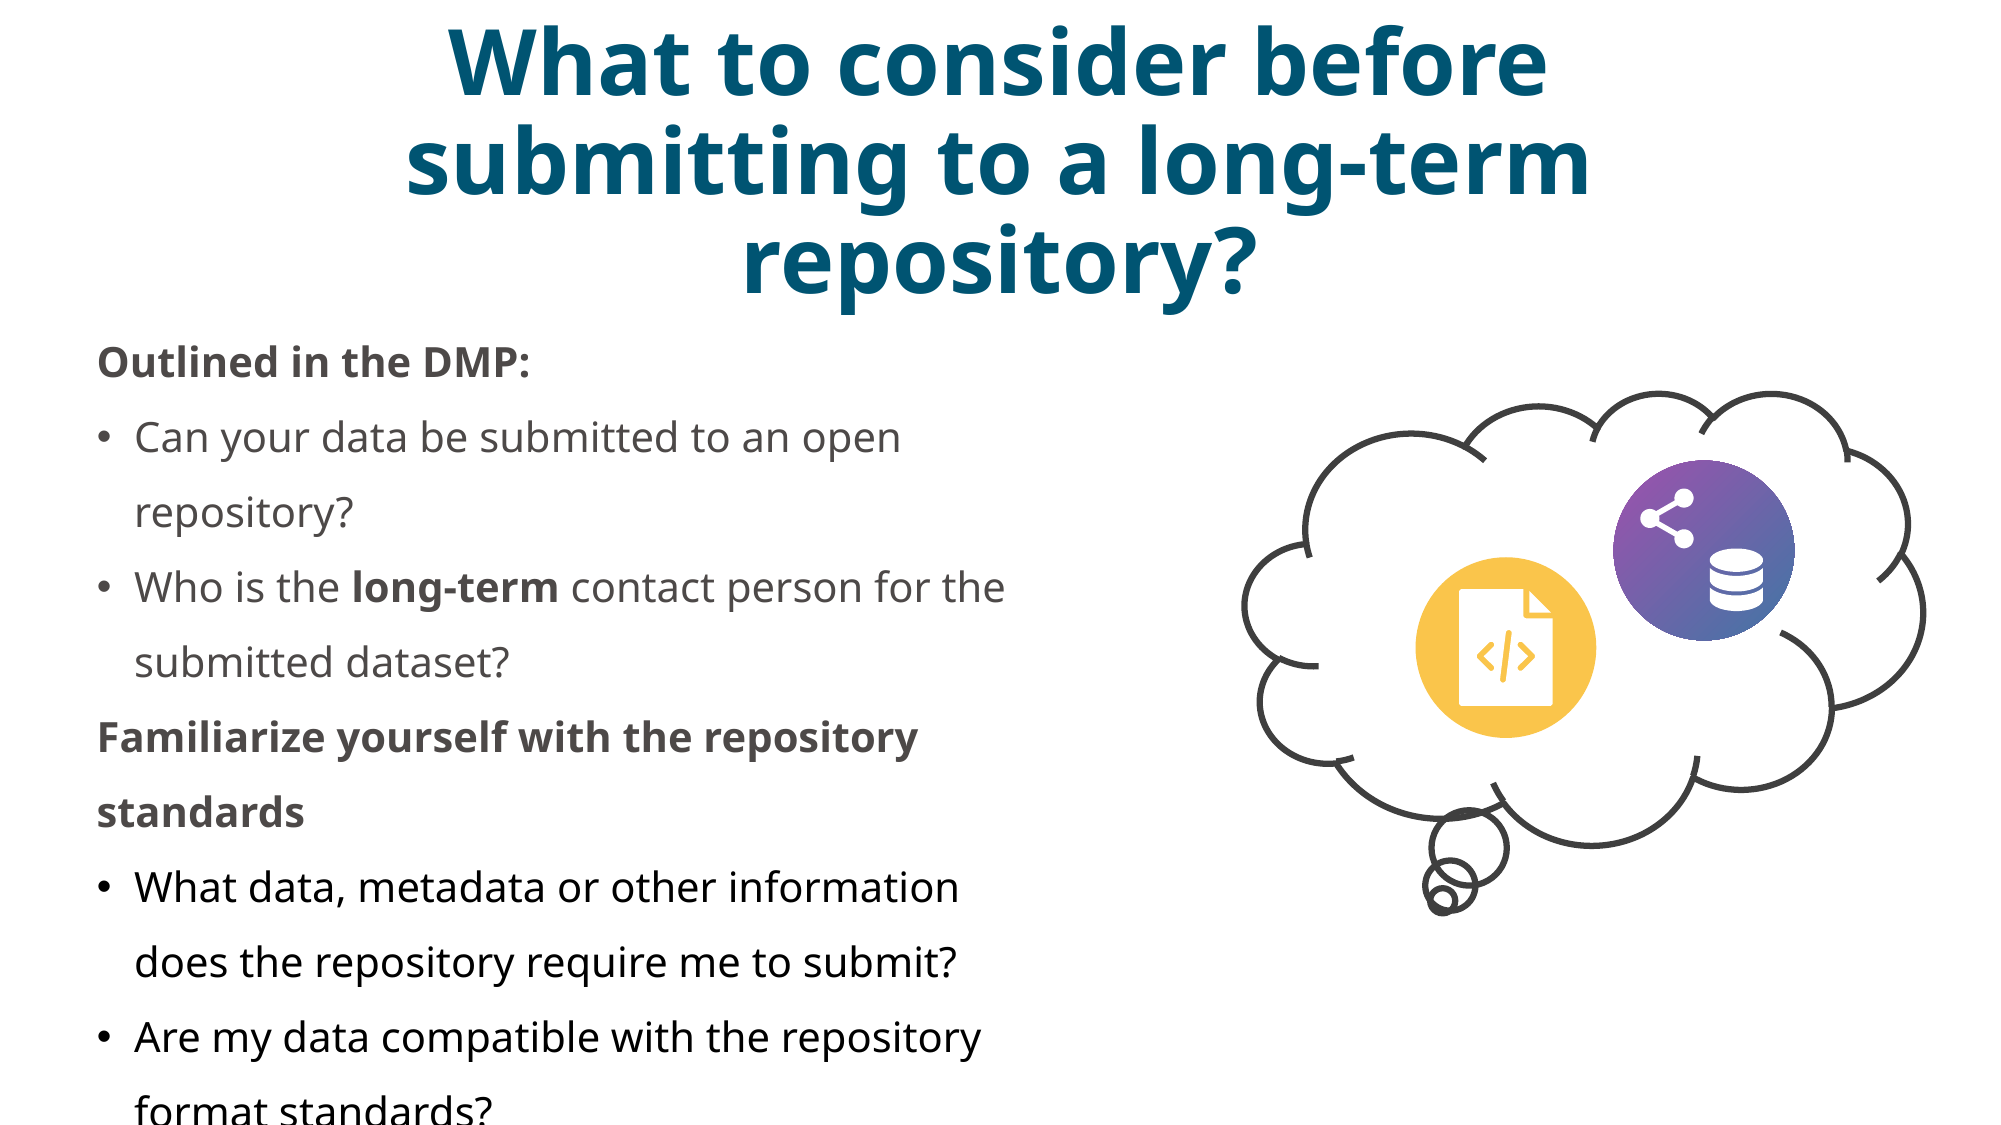

What to consider before
submitting to a long-term repository?
Outlined in the DMP:
Can your data be submitted to an open repository?
Who is the long-term contact person for the submitted dataset?
Familiarize yourself with the repository standards
What data, metadata or other information does the repository require me to submit?
Are my data compatible with the repository format standards?
When should I know which repository I should submit to? Preferably already before the project starts